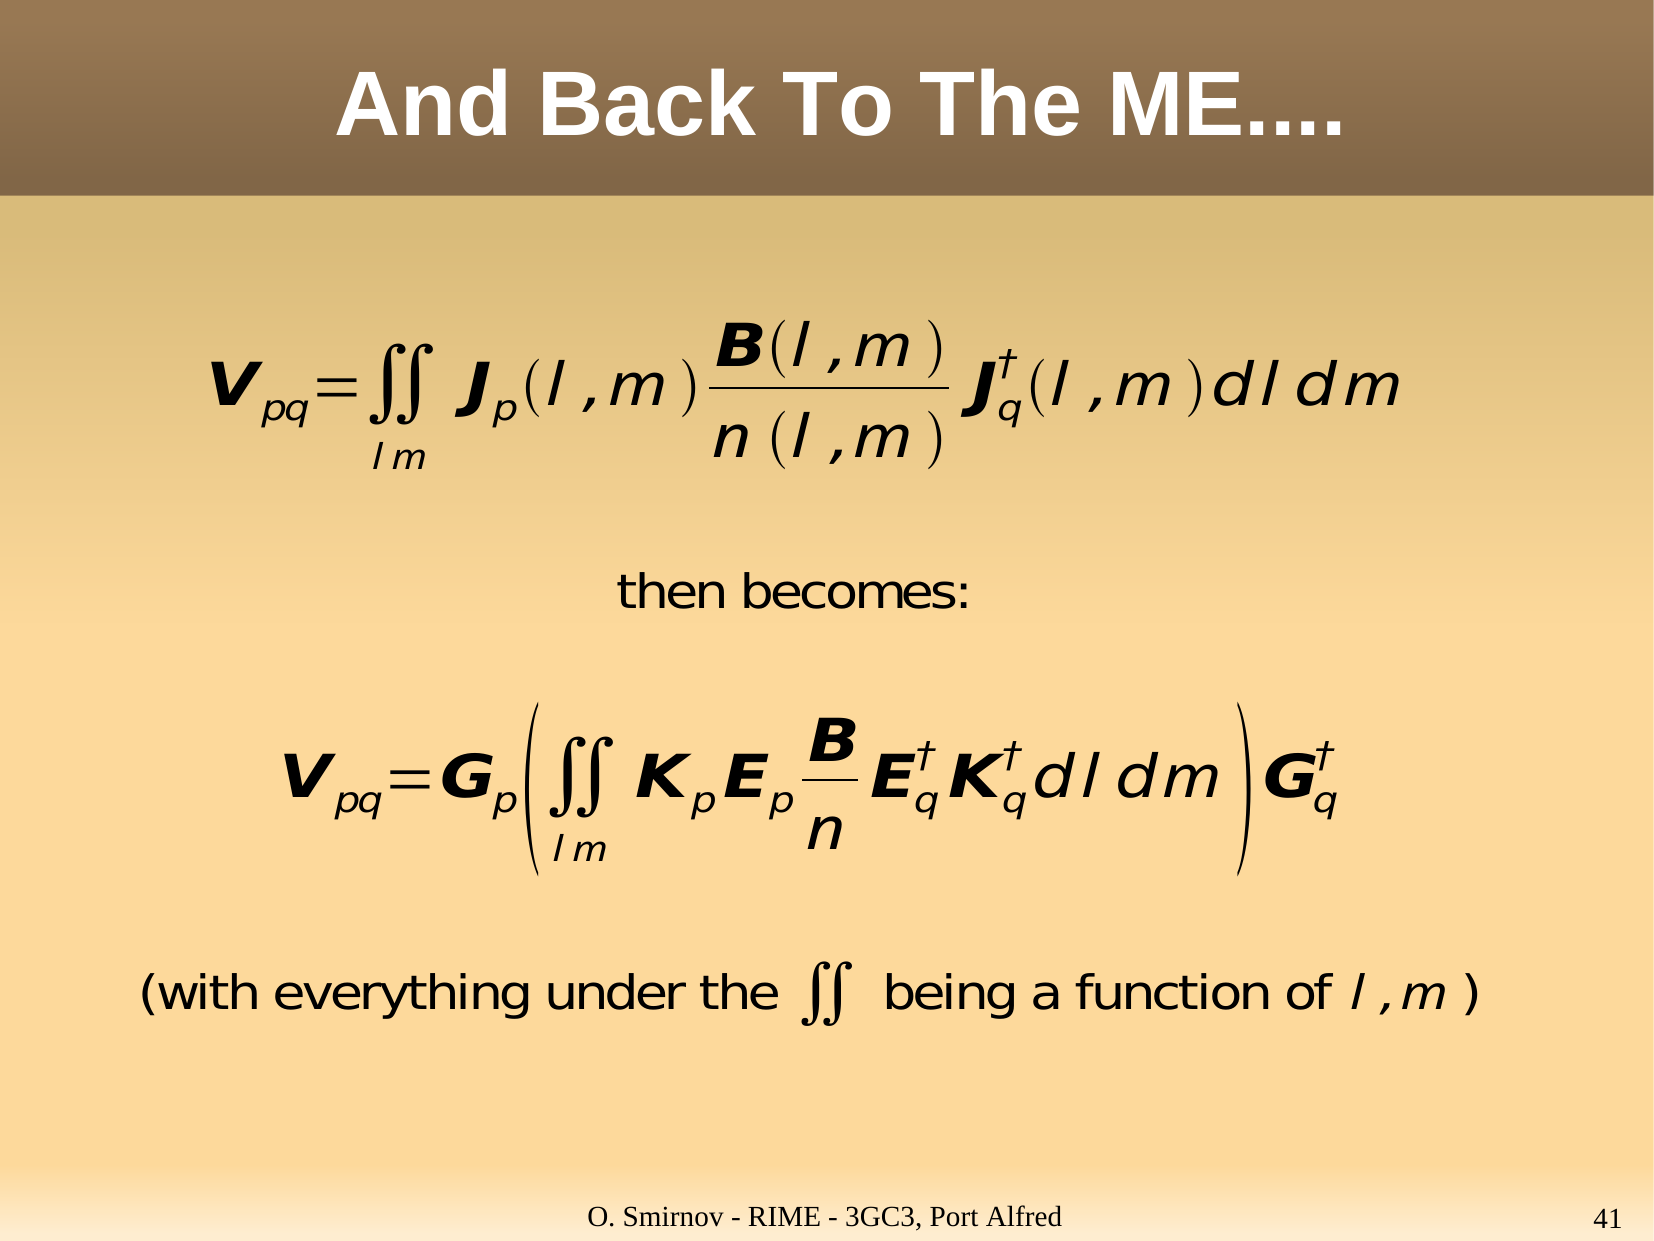

# And Back To The ME....
O. Smirnov - RIME - 3GC3, Port Alfred
41